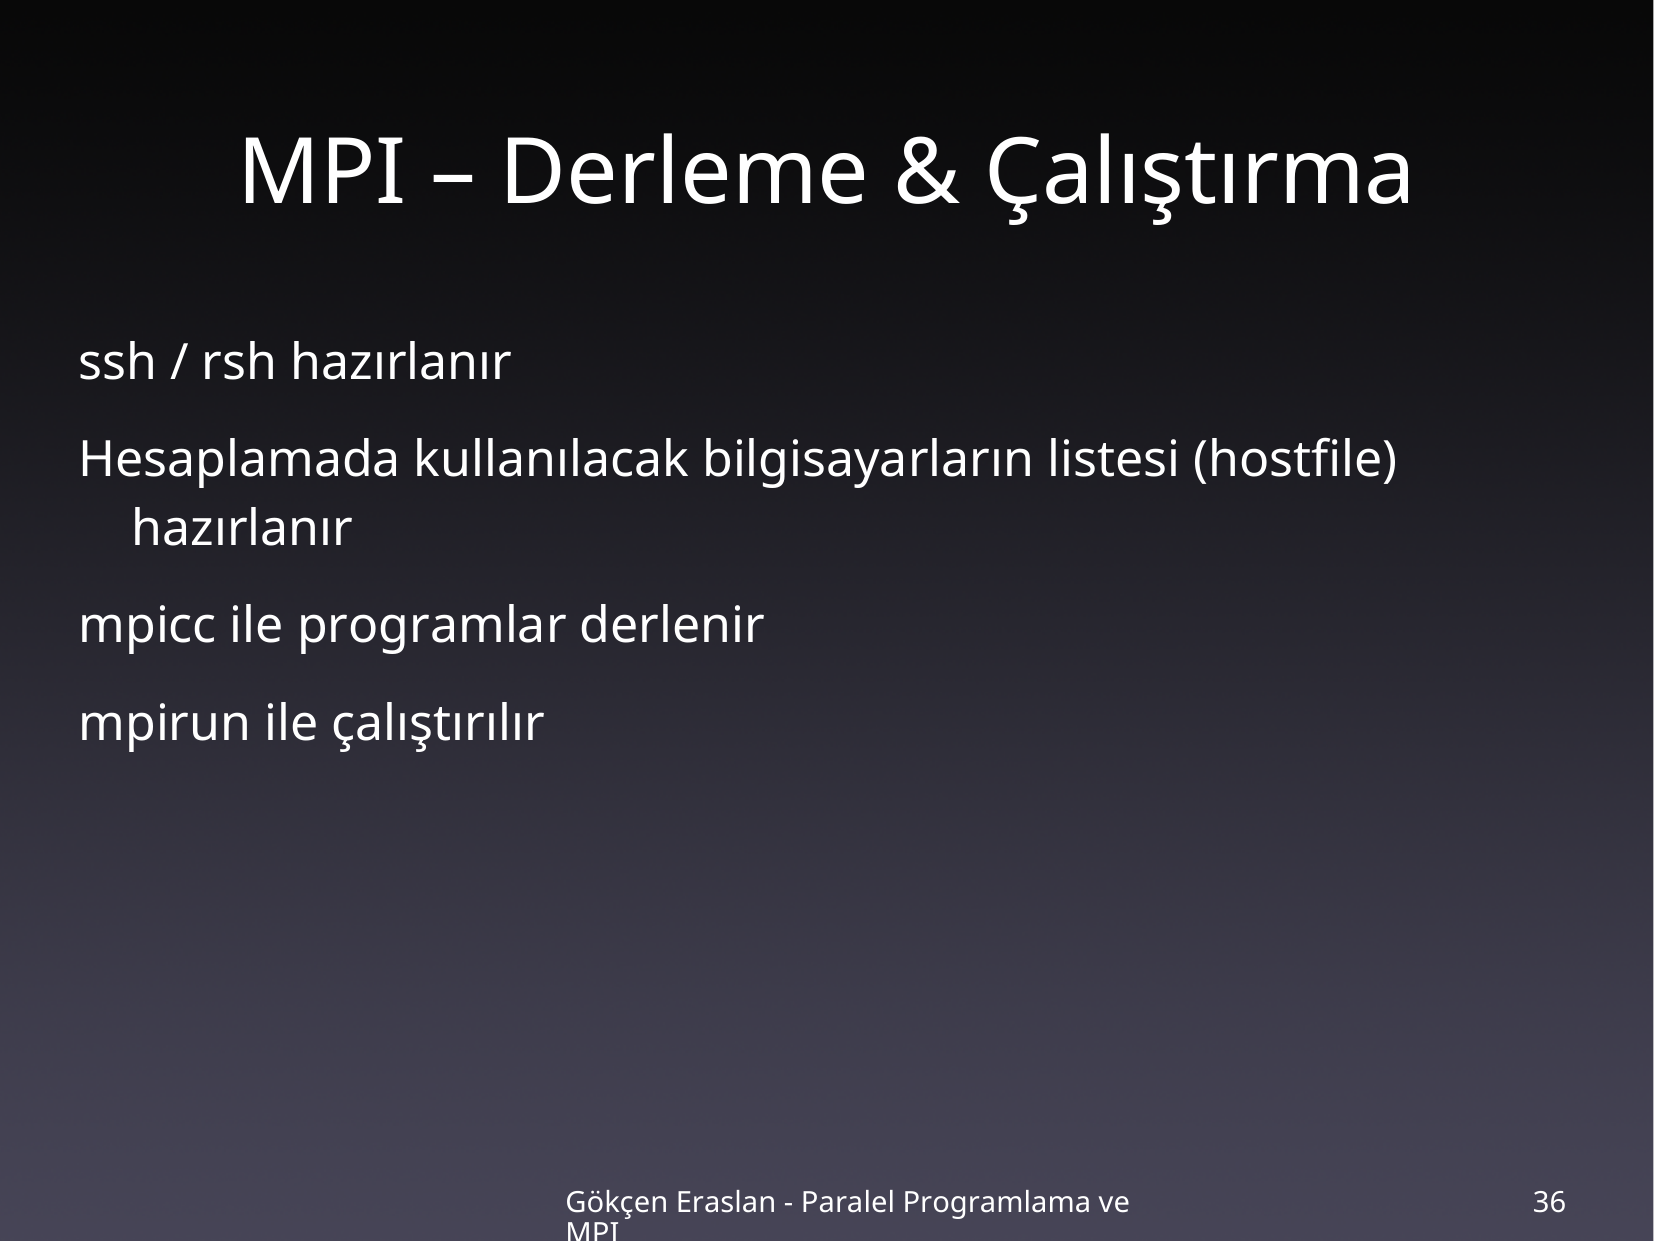

# MPI – Derleme & Çalıştırma
ssh / rsh hazırlanır
Hesaplamada kullanılacak bilgisayarların listesi (hostfile) hazırlanır
mpicc ile programlar derlenir
mpirun ile çalıştırılır
Gökçen Eraslan - Paralel Programlama ve MPI
36